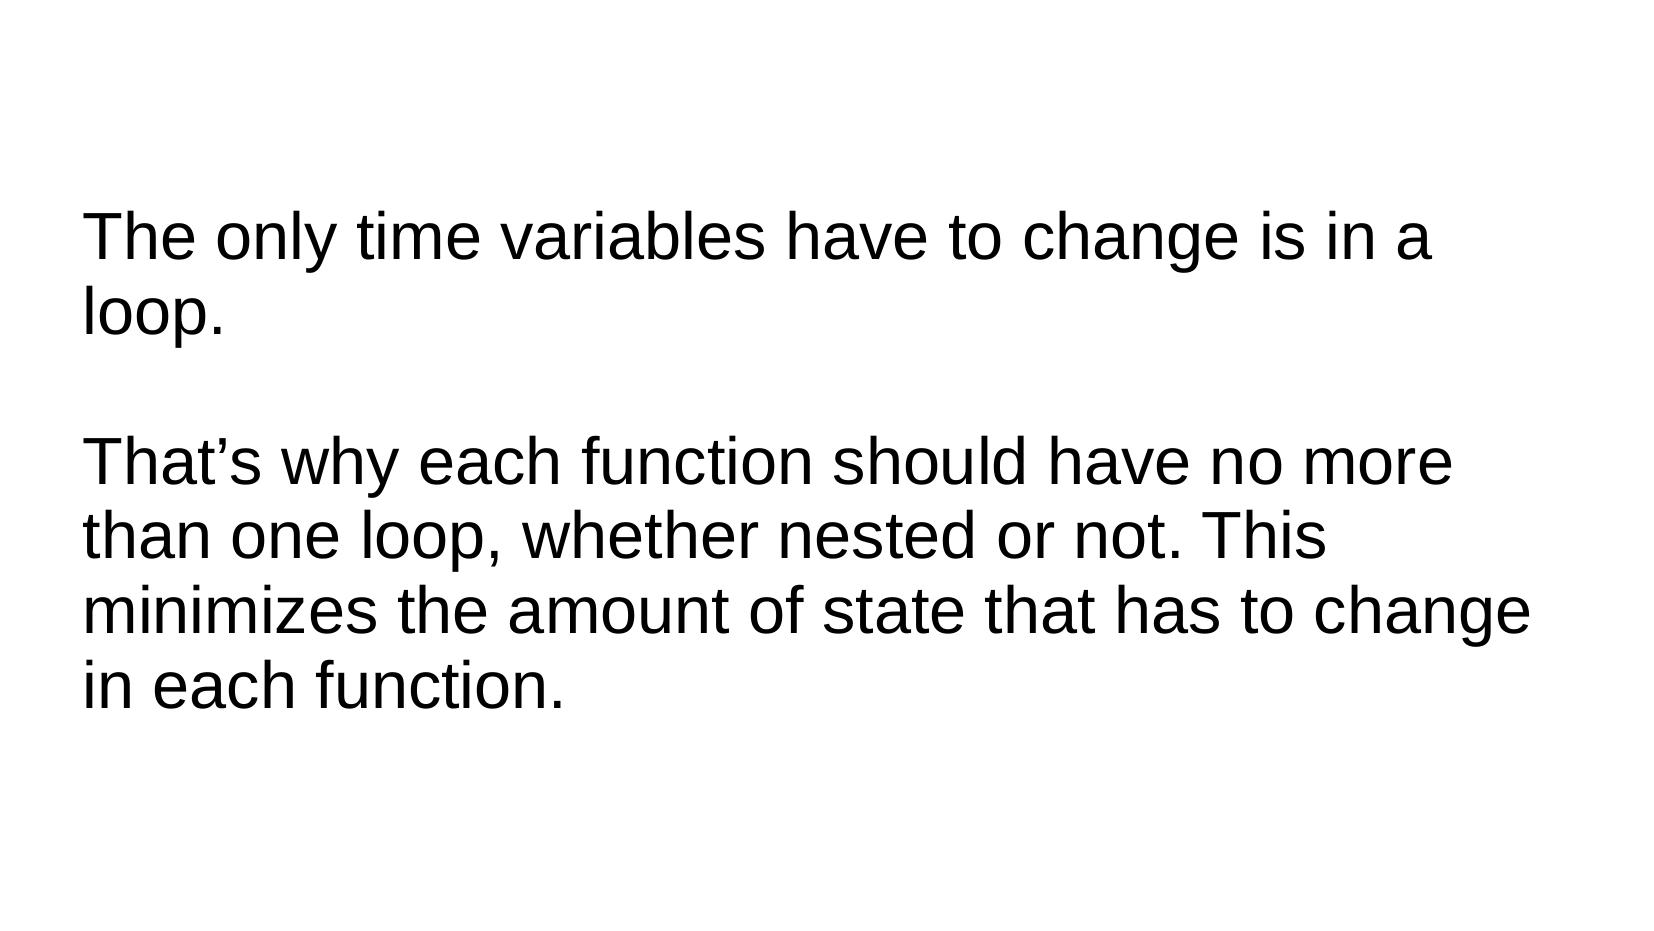

# The only time variables have to change is in a loop.
That’s why each function should have no more than one loop, whether nested or not. This minimizes the amount of state that has to change in each function.